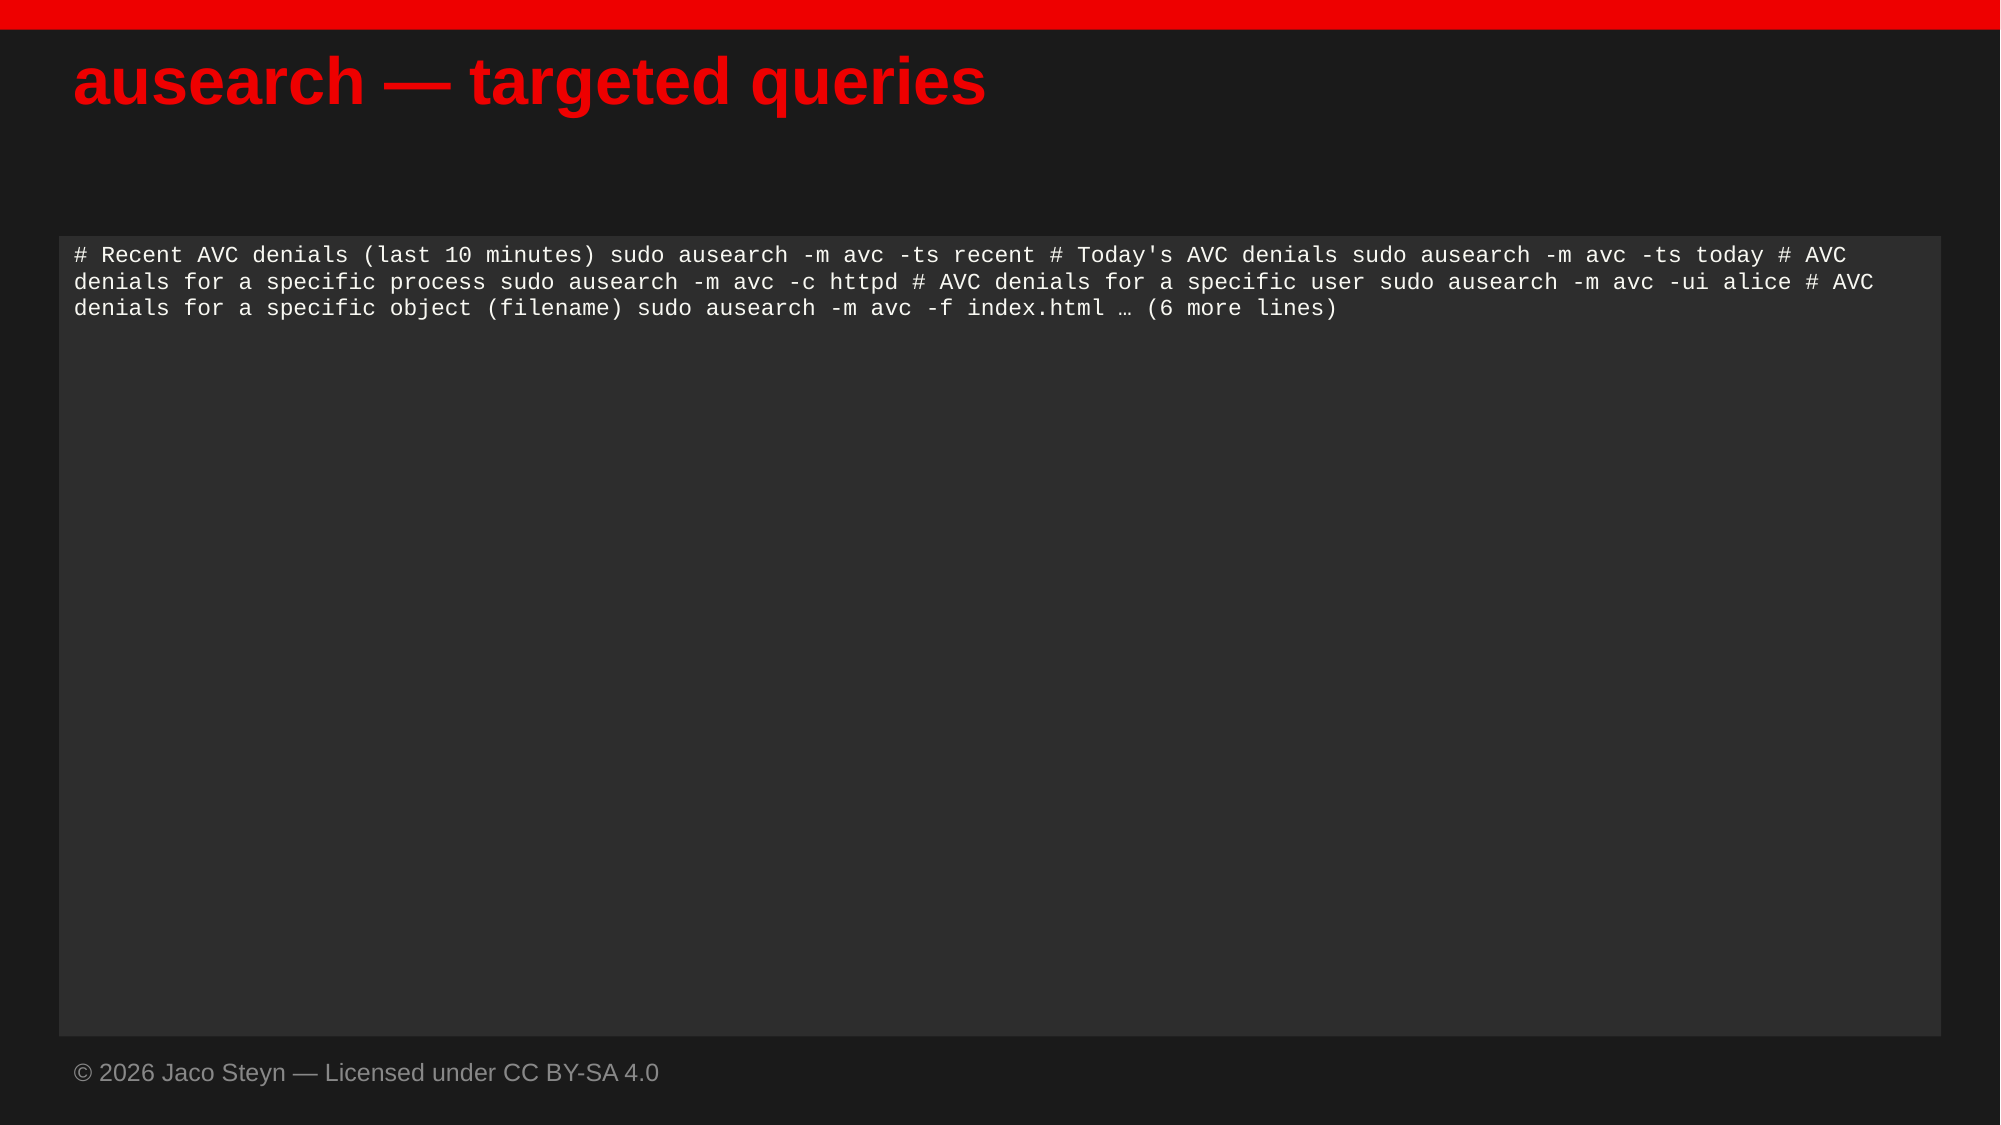

ausearch — targeted queries
# Recent AVC denials (last 10 minutes) sudo ausearch -m avc -ts recent # Today's AVC denials sudo ausearch -m avc -ts today # AVC denials for a specific process sudo ausearch -m avc -c httpd # AVC denials for a specific user sudo ausearch -m avc -ui alice # AVC denials for a specific object (filename) sudo ausearch -m avc -f index.html … (6 more lines)
© 2026 Jaco Steyn — Licensed under CC BY-SA 4.0